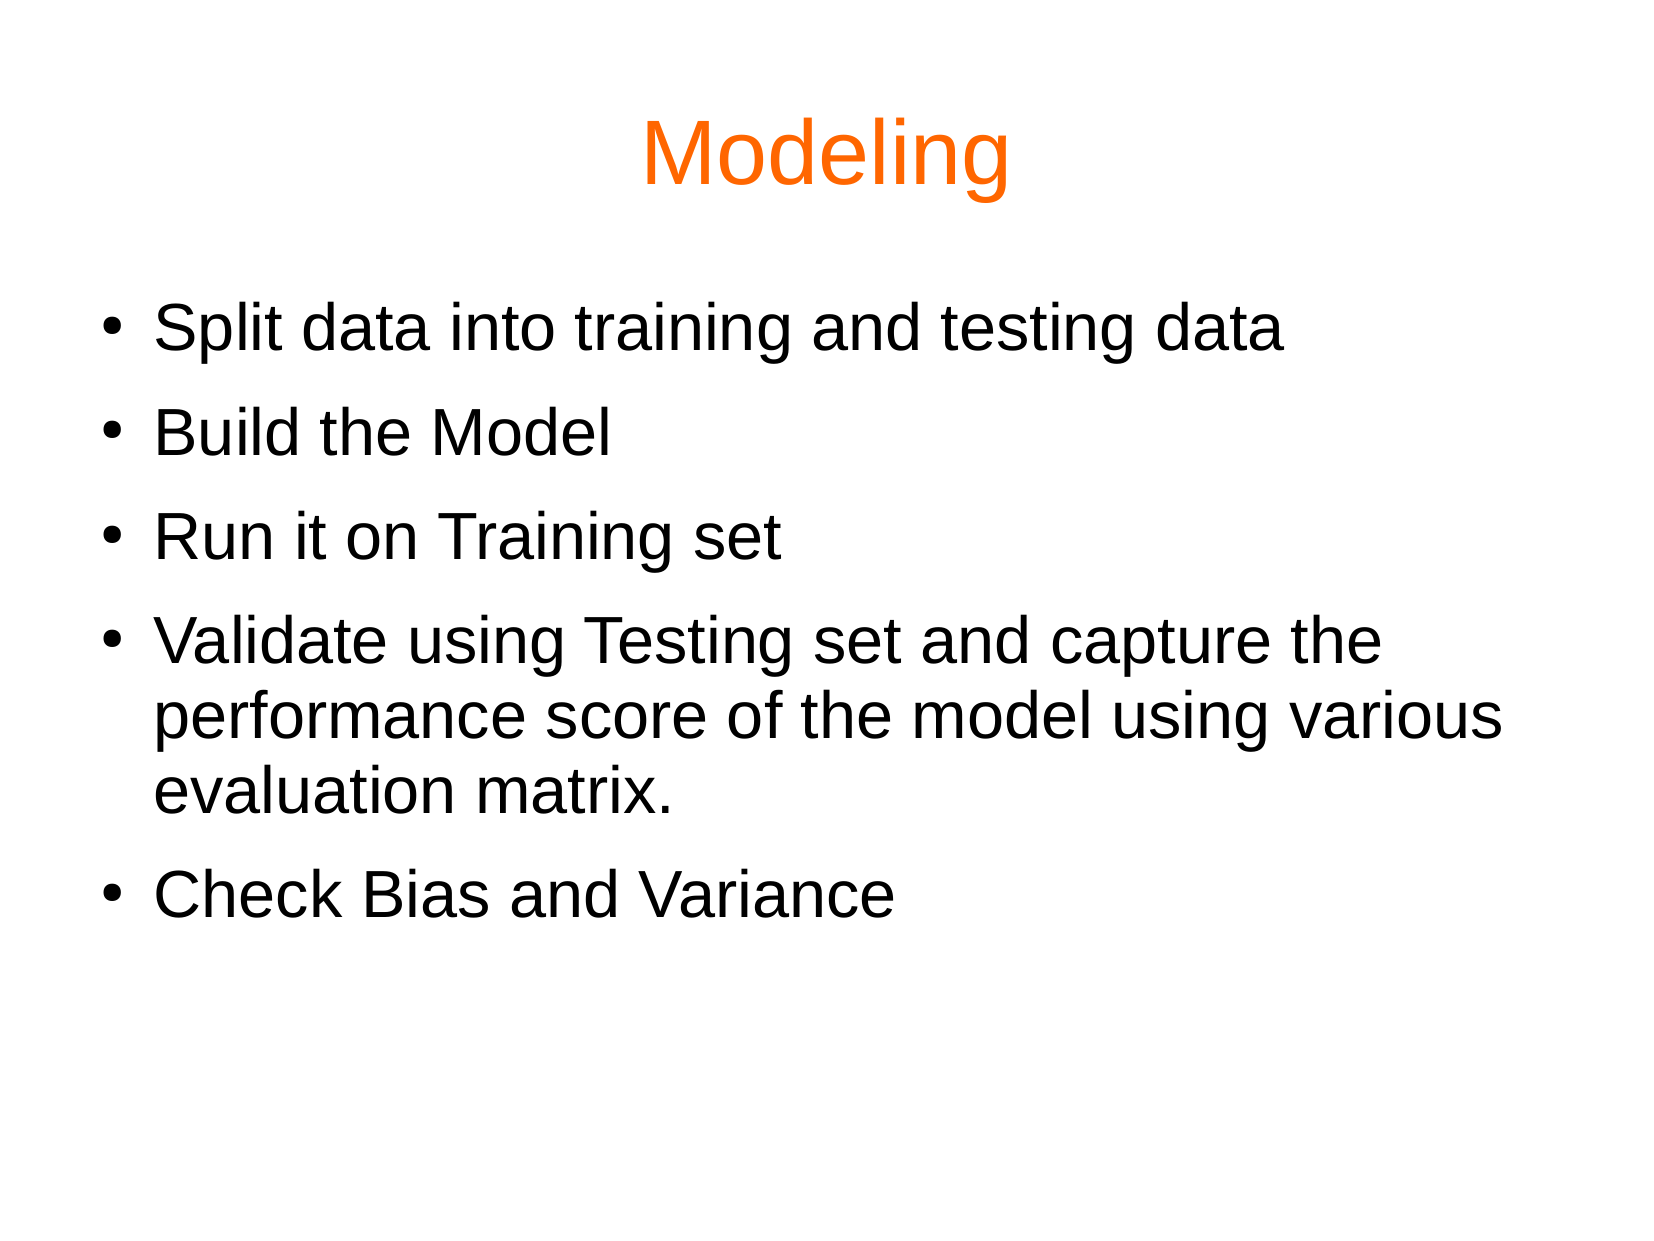

# Modeling
Split data into training and testing data
Build the Model
Run it on Training set
Validate using Testing set and capture the performance score of the model using various evaluation matrix.
Check Bias and Variance